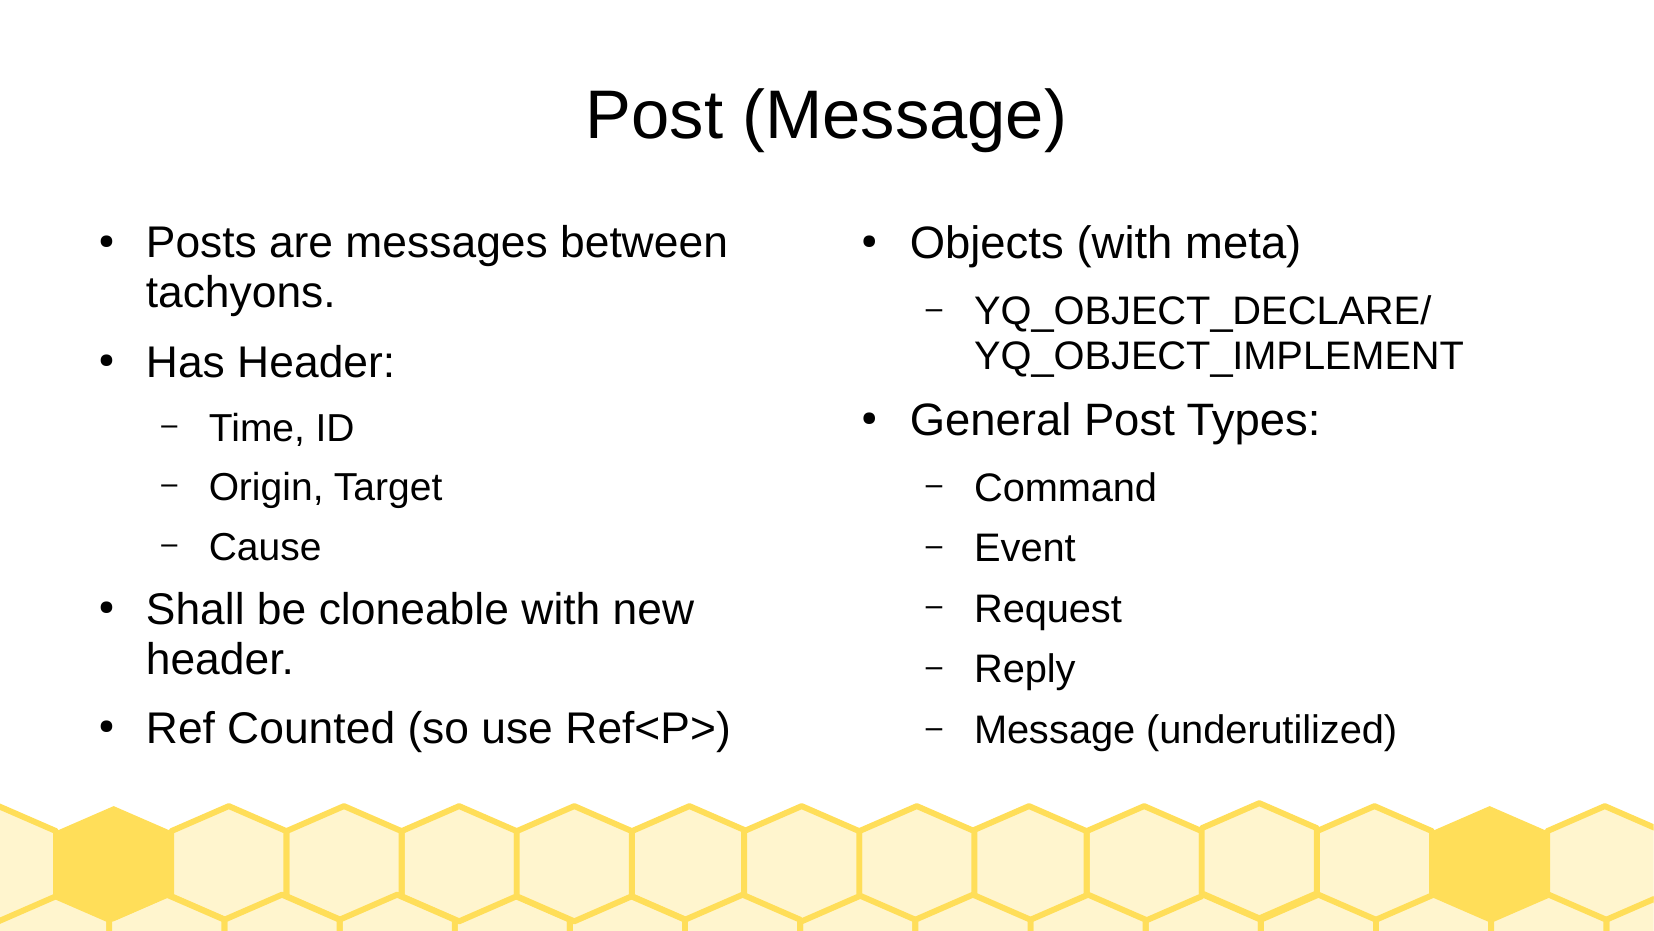

# Post (Message)
Posts are messages between tachyons.
Has Header:
Time, ID
Origin, Target
Cause
Shall be cloneable with new header.
Ref Counted (so use Ref<P>)
Objects (with meta)
YQ_OBJECT_DECLARE/YQ_OBJECT_IMPLEMENT
General Post Types:
Command
Event
Request
Reply
Message (underutilized)